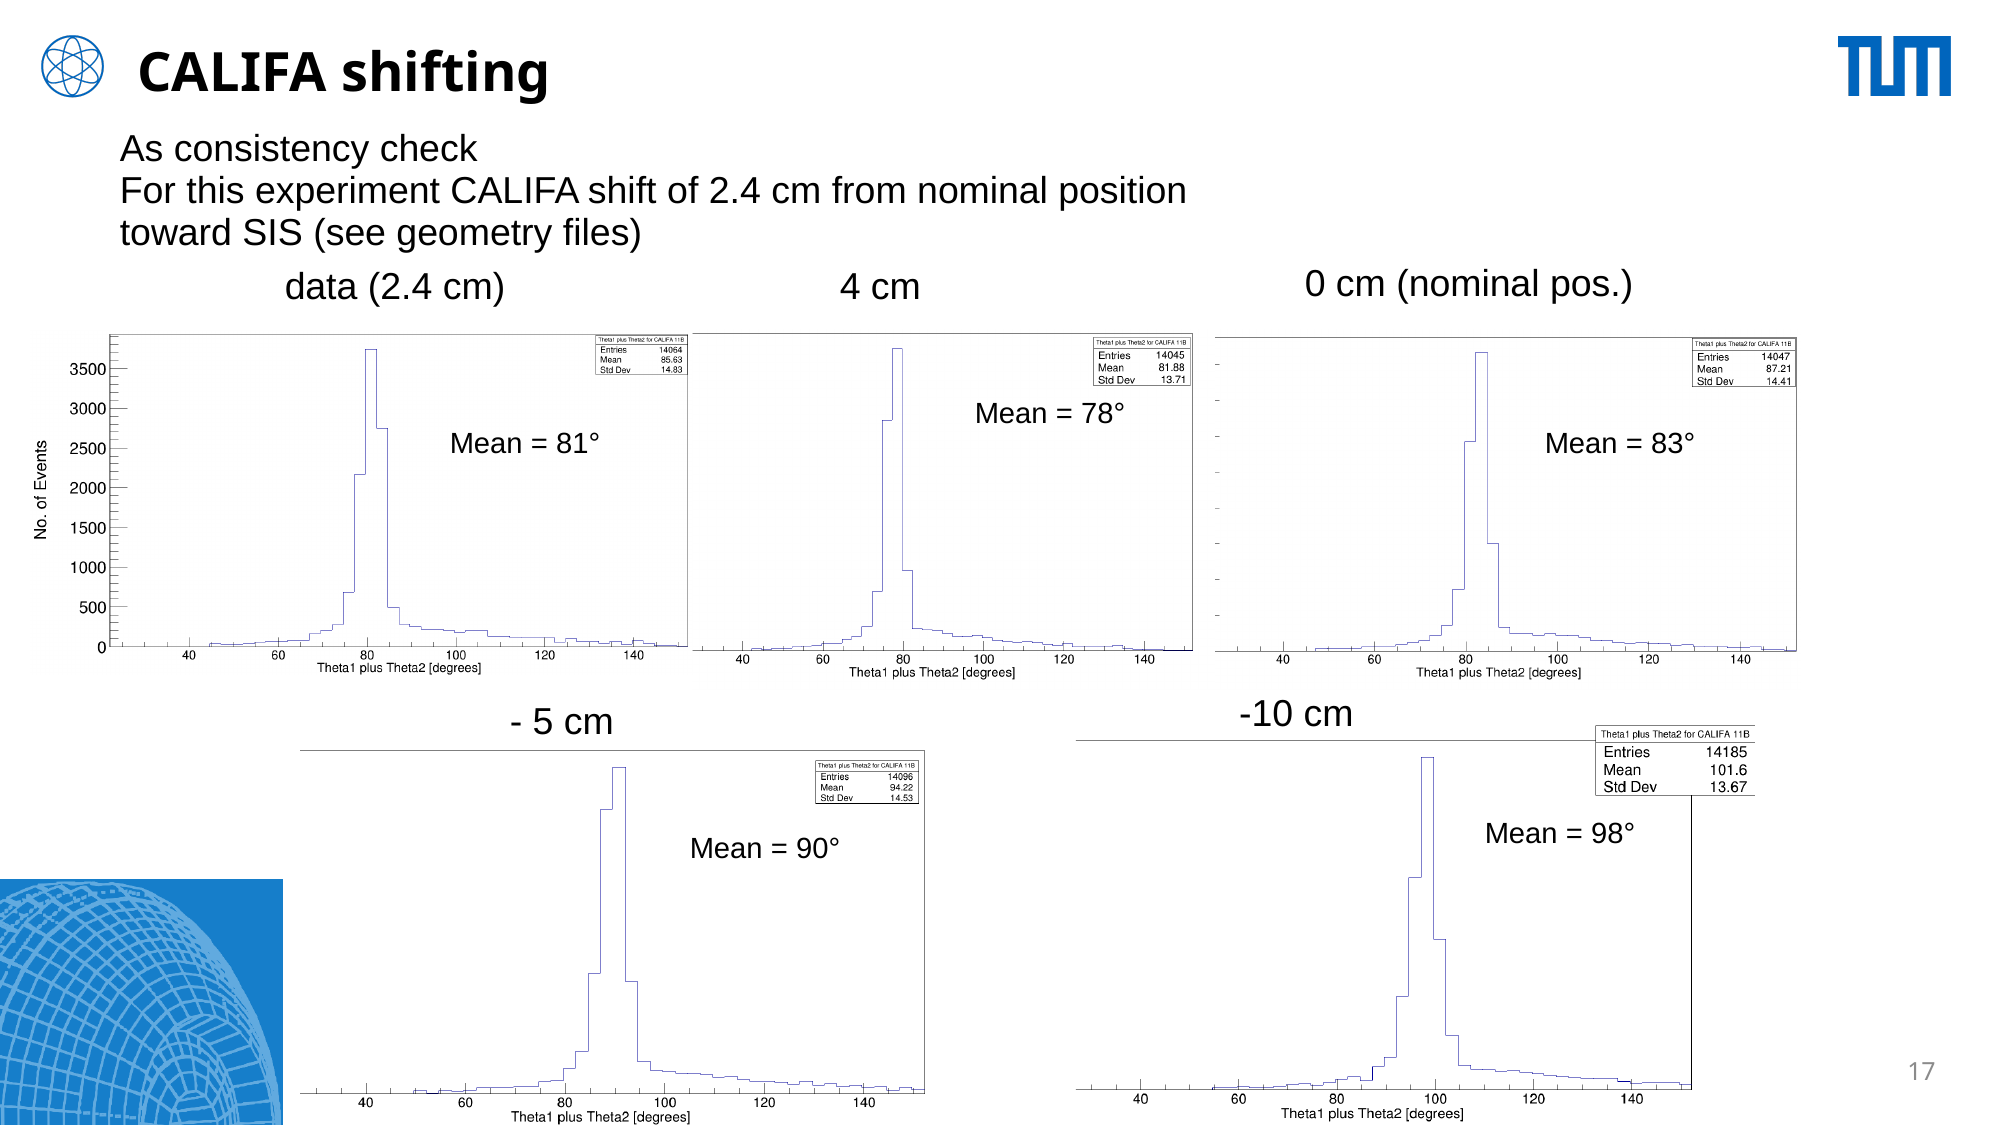

# CALIFA shifting
As consistency check
For this experiment CALIFA shift of 2.4 cm from nominal position toward SIS (see geometry files)
0 cm (nominal pos.)
data (2.4 cm)
4 cm
Mean = 78°
Mean = 81°
Mean = 83°
-10 cm
- 5 cm
Mean = 98°
Mean = 90°